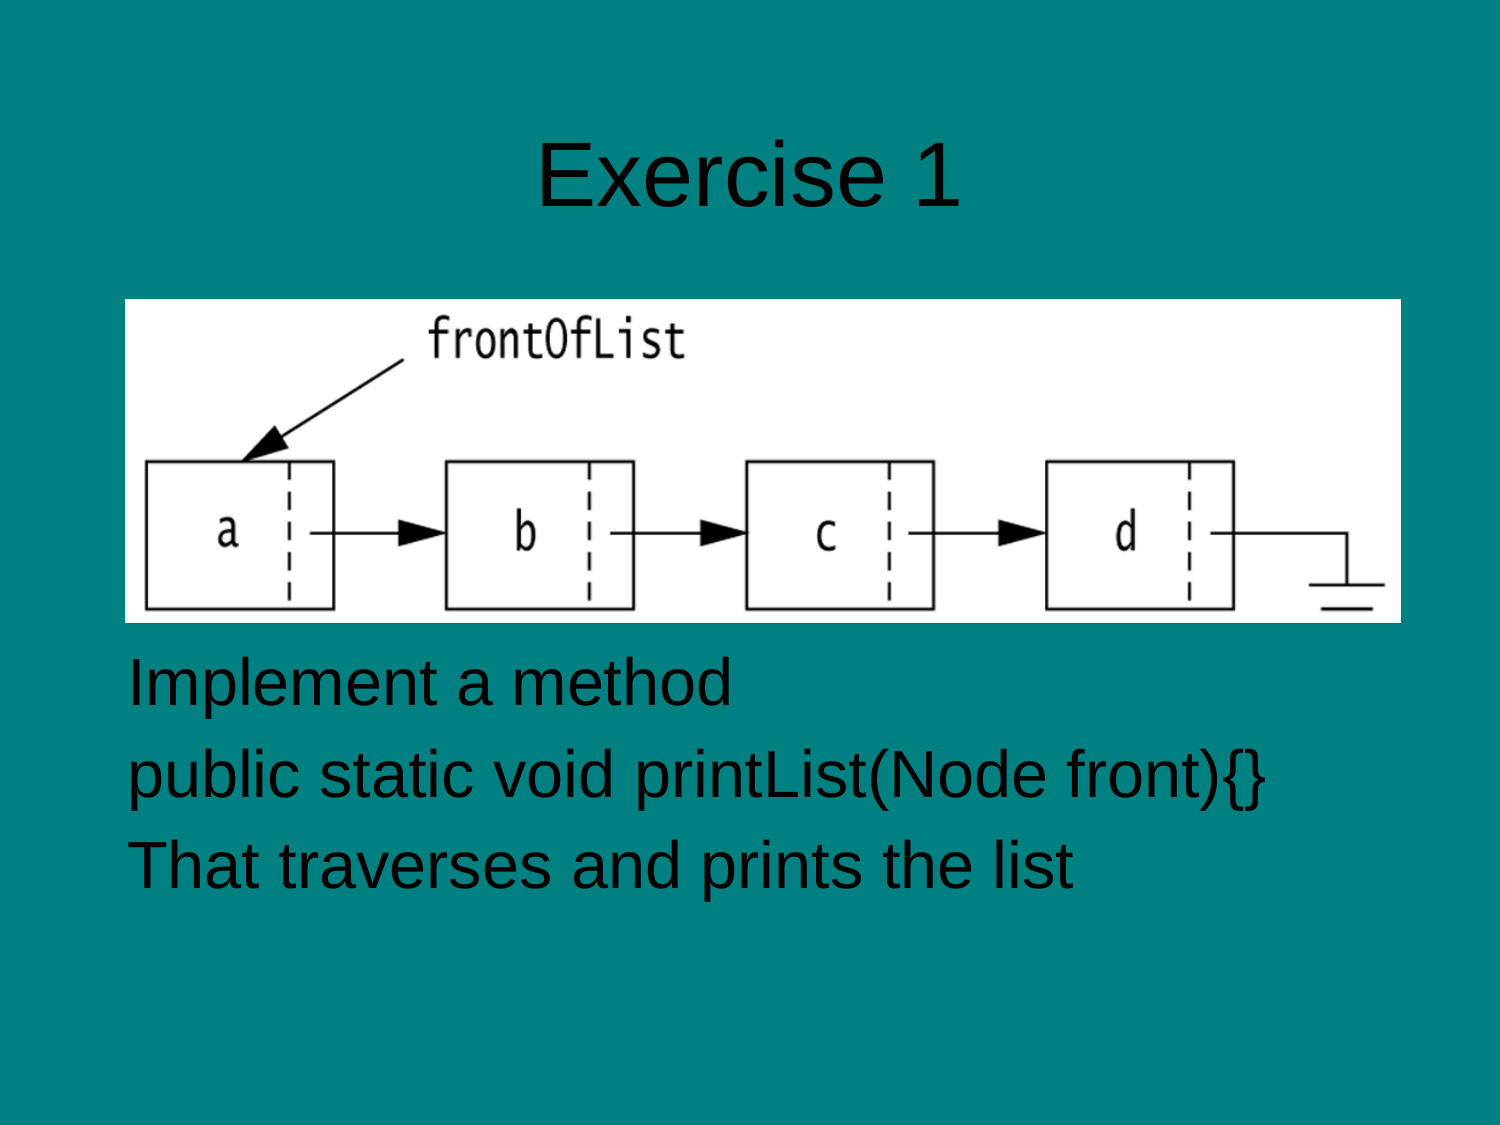

# Exercise 1
Implement a method
public static void printList(Node front){}
That traverses and prints the list